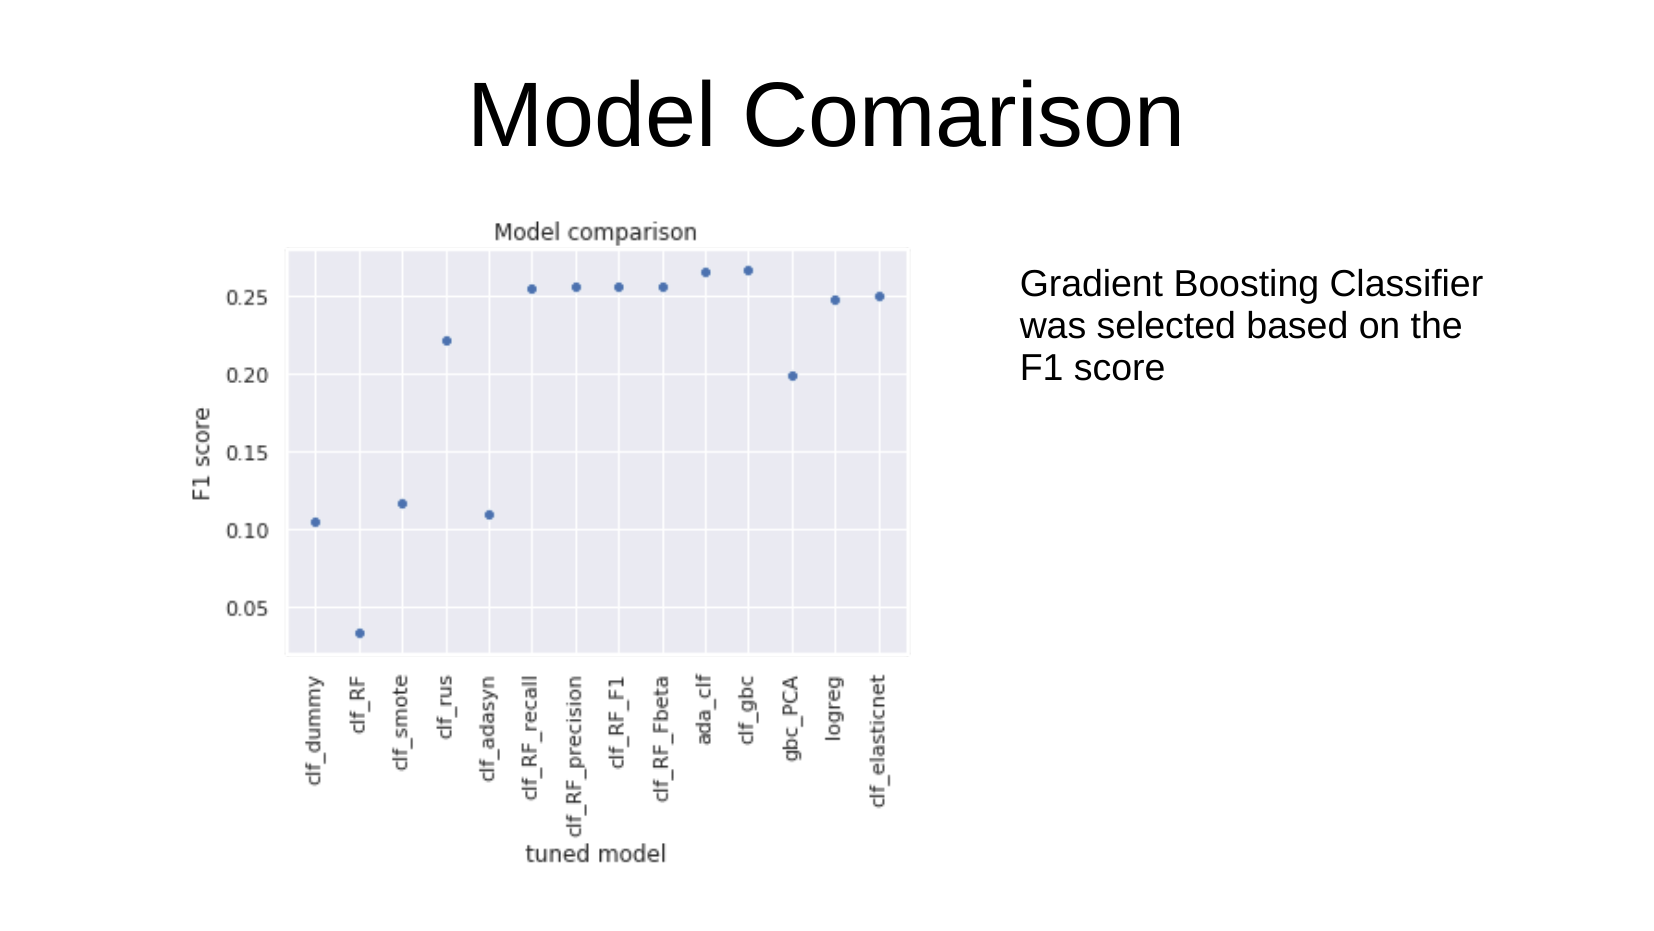

# Model Comarison
Gradient Boosting Classifier was selected based on the F1 score